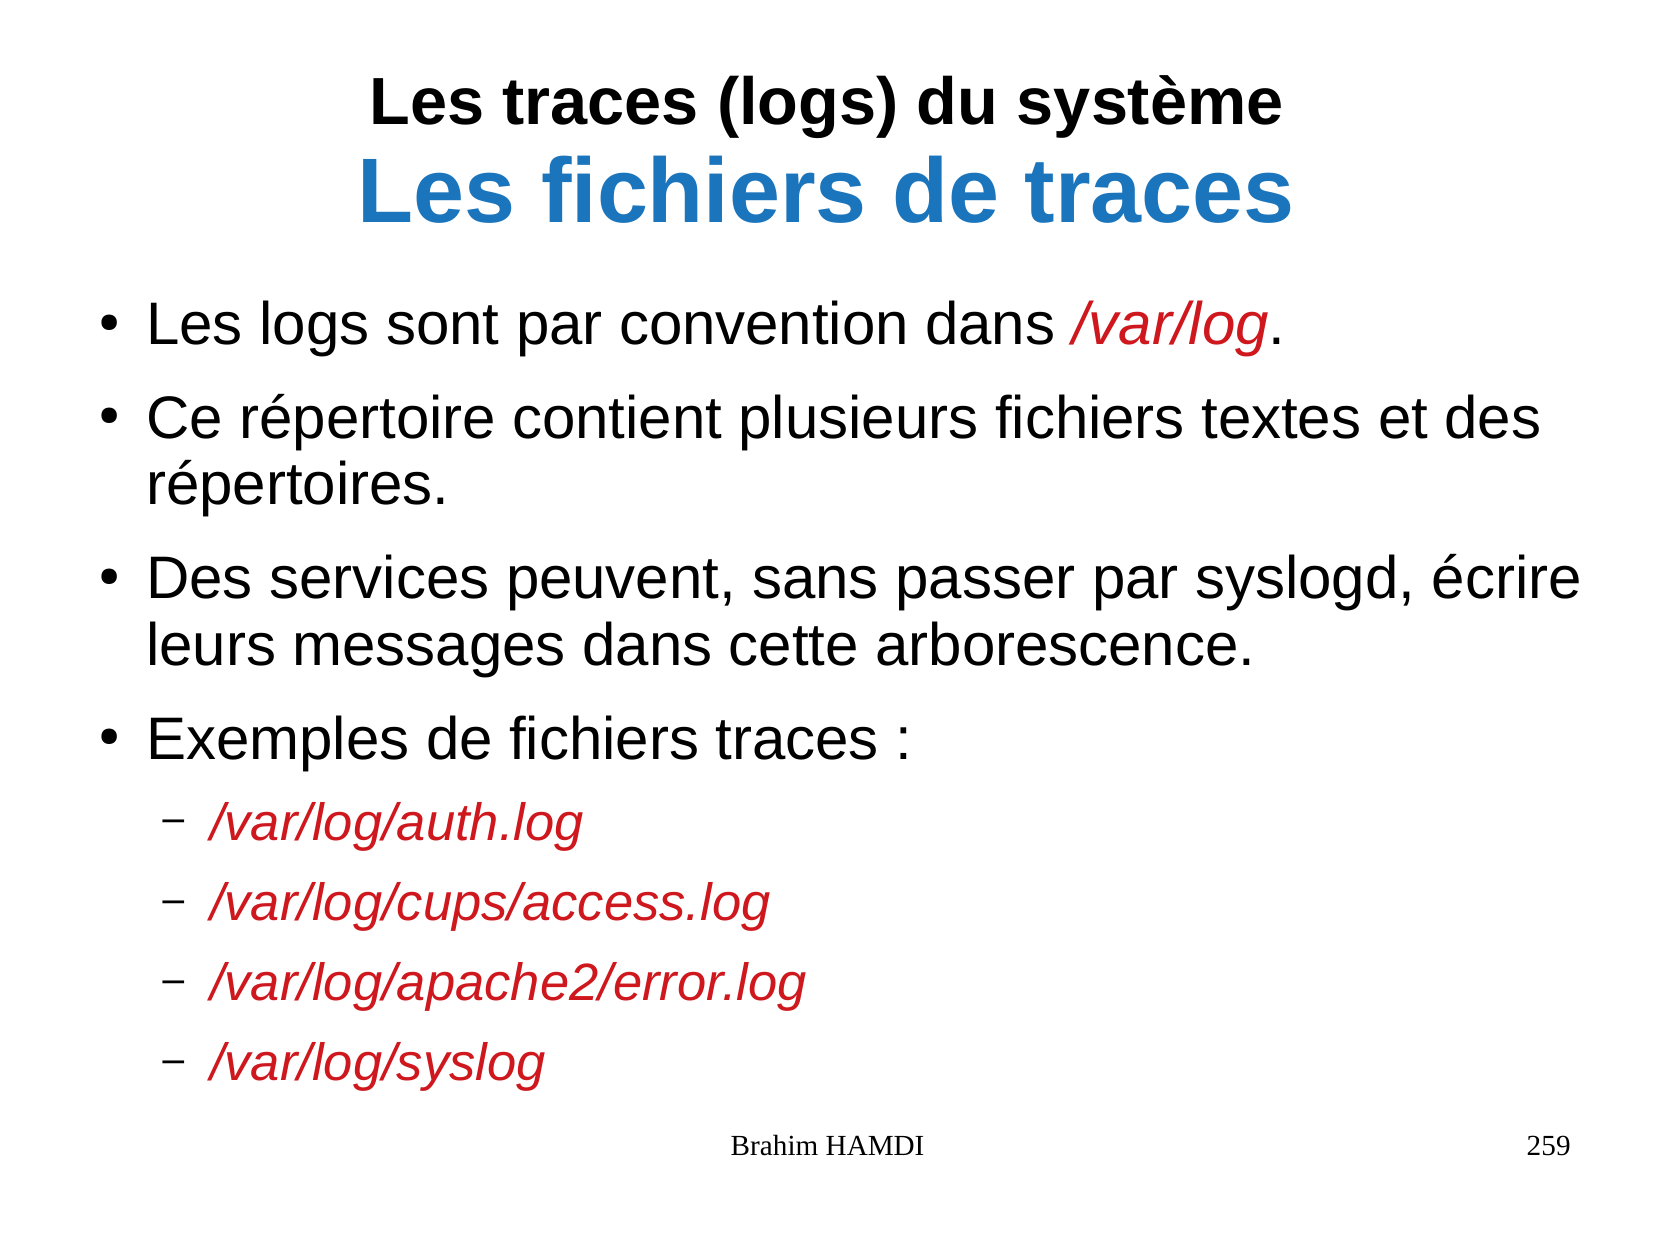

# Les traces (logs) du système Les fichiers de traces
Les logs sont par convention dans /var/log.
Ce répertoire contient plusieurs fichiers textes et des répertoires.
Des services peuvent, sans passer par syslogd, écrire leurs messages dans cette arborescence.
Exemples de fichiers traces :
/var/log/auth.log
/var/log/cups/access.log
/var/log/apache2/error.log
/var/log/syslog
Brahim HAMDI
259